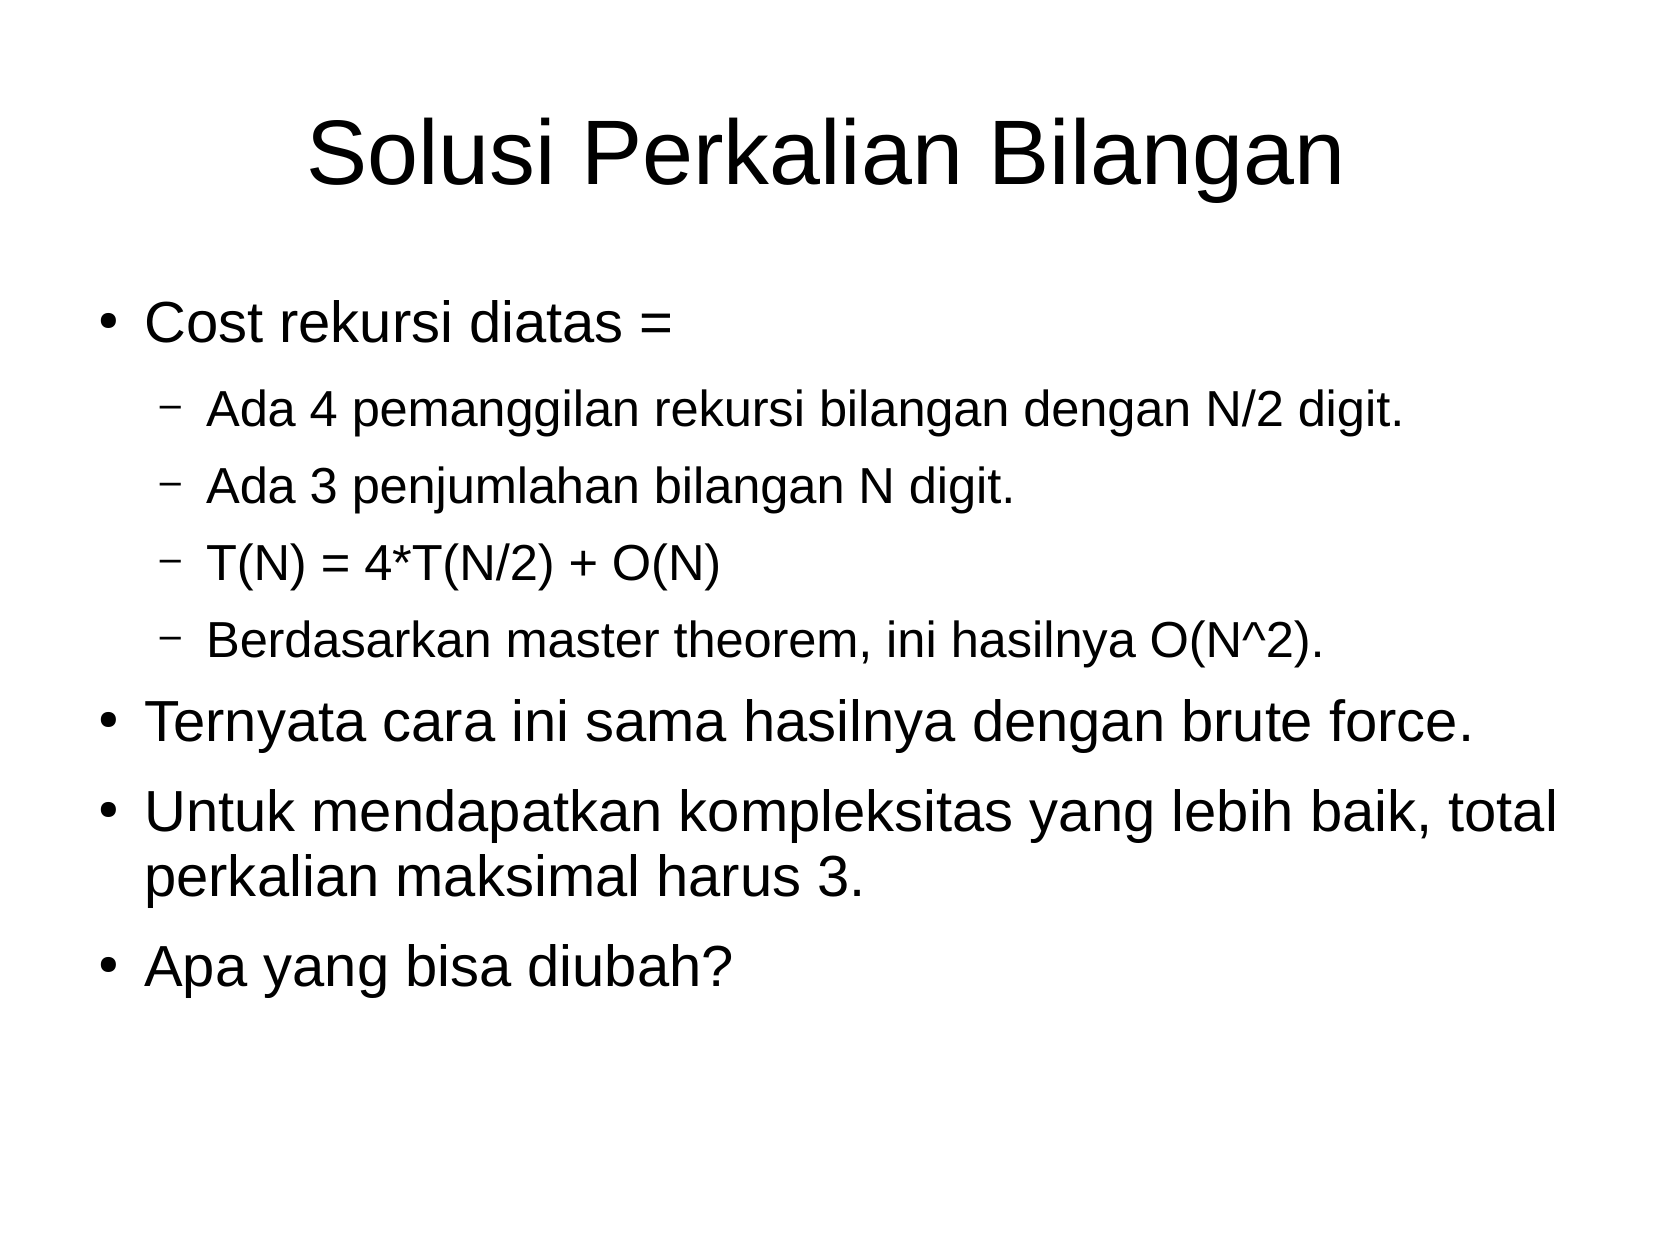

# Solusi Perkalian Bilangan
Cost rekursi diatas =
Ada 4 pemanggilan rekursi bilangan dengan N/2 digit.
Ada 3 penjumlahan bilangan N digit.
T(N) = 4*T(N/2) + O(N)
Berdasarkan master theorem, ini hasilnya O(N^2).
Ternyata cara ini sama hasilnya dengan brute force.
Untuk mendapatkan kompleksitas yang lebih baik, total perkalian maksimal harus 3.
Apa yang bisa diubah?